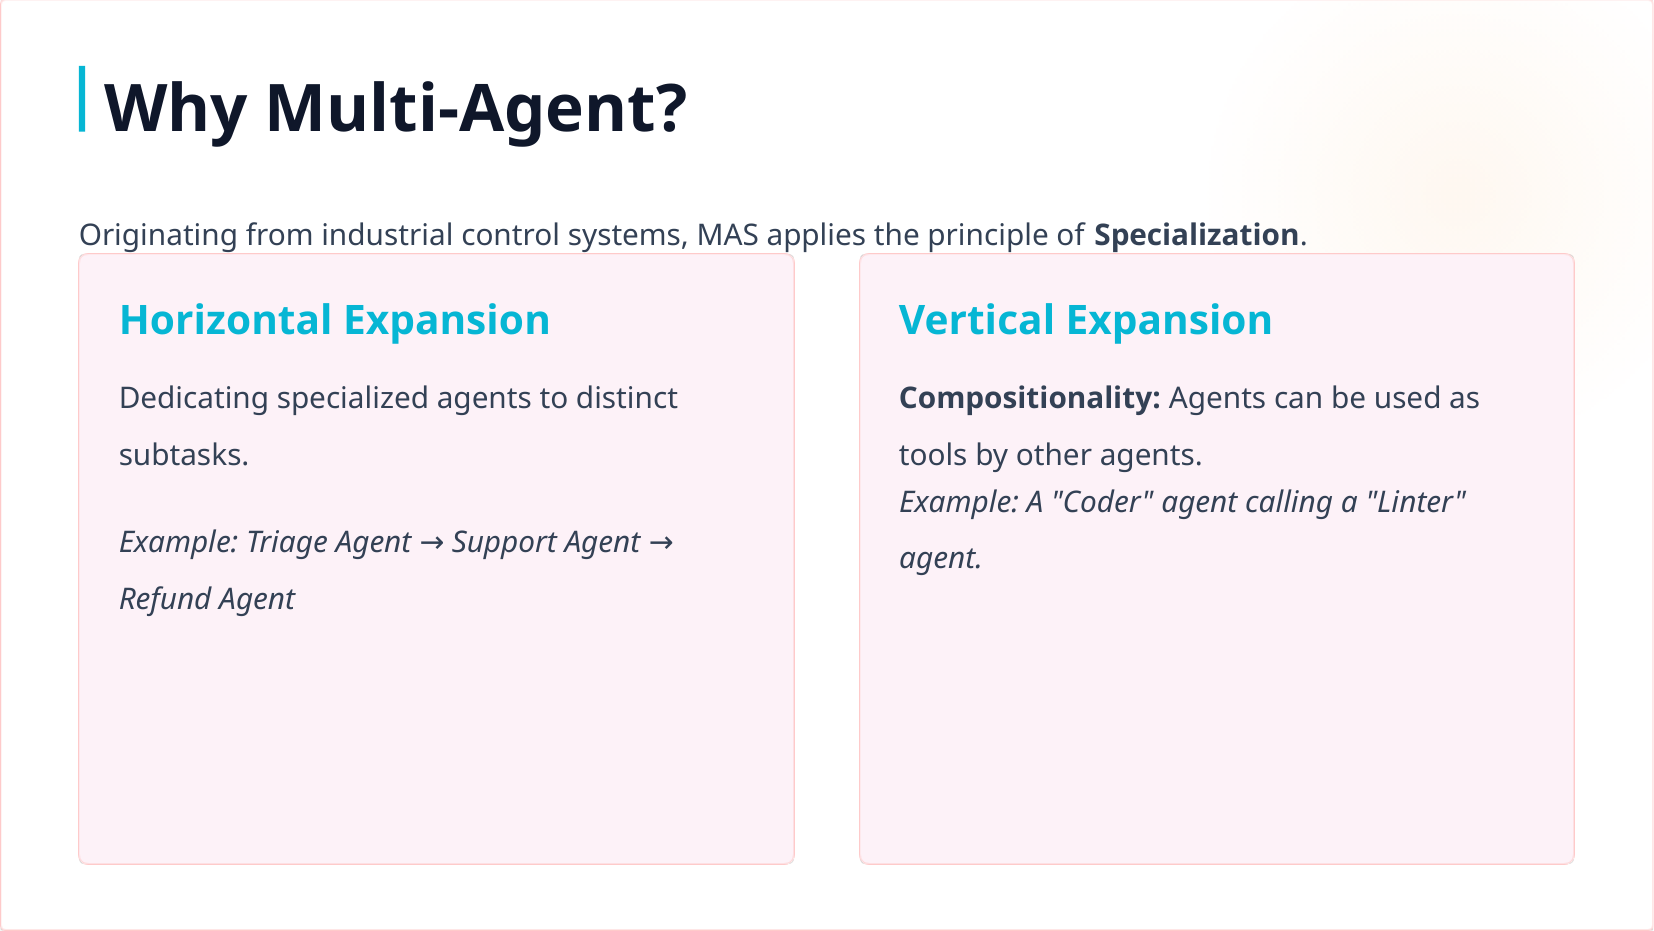

Why Multi-Agent?
Originating from industrial control systems, MAS applies the principle of Specialization.
Horizontal Expansion
Vertical Expansion
Dedicating specialized agents to distinct subtasks.
Compositionality: Agents can be used as tools by other agents.
Example: A "Coder" agent calling a "Linter" agent.
Example: Triage Agent → Support Agent → Refund Agent